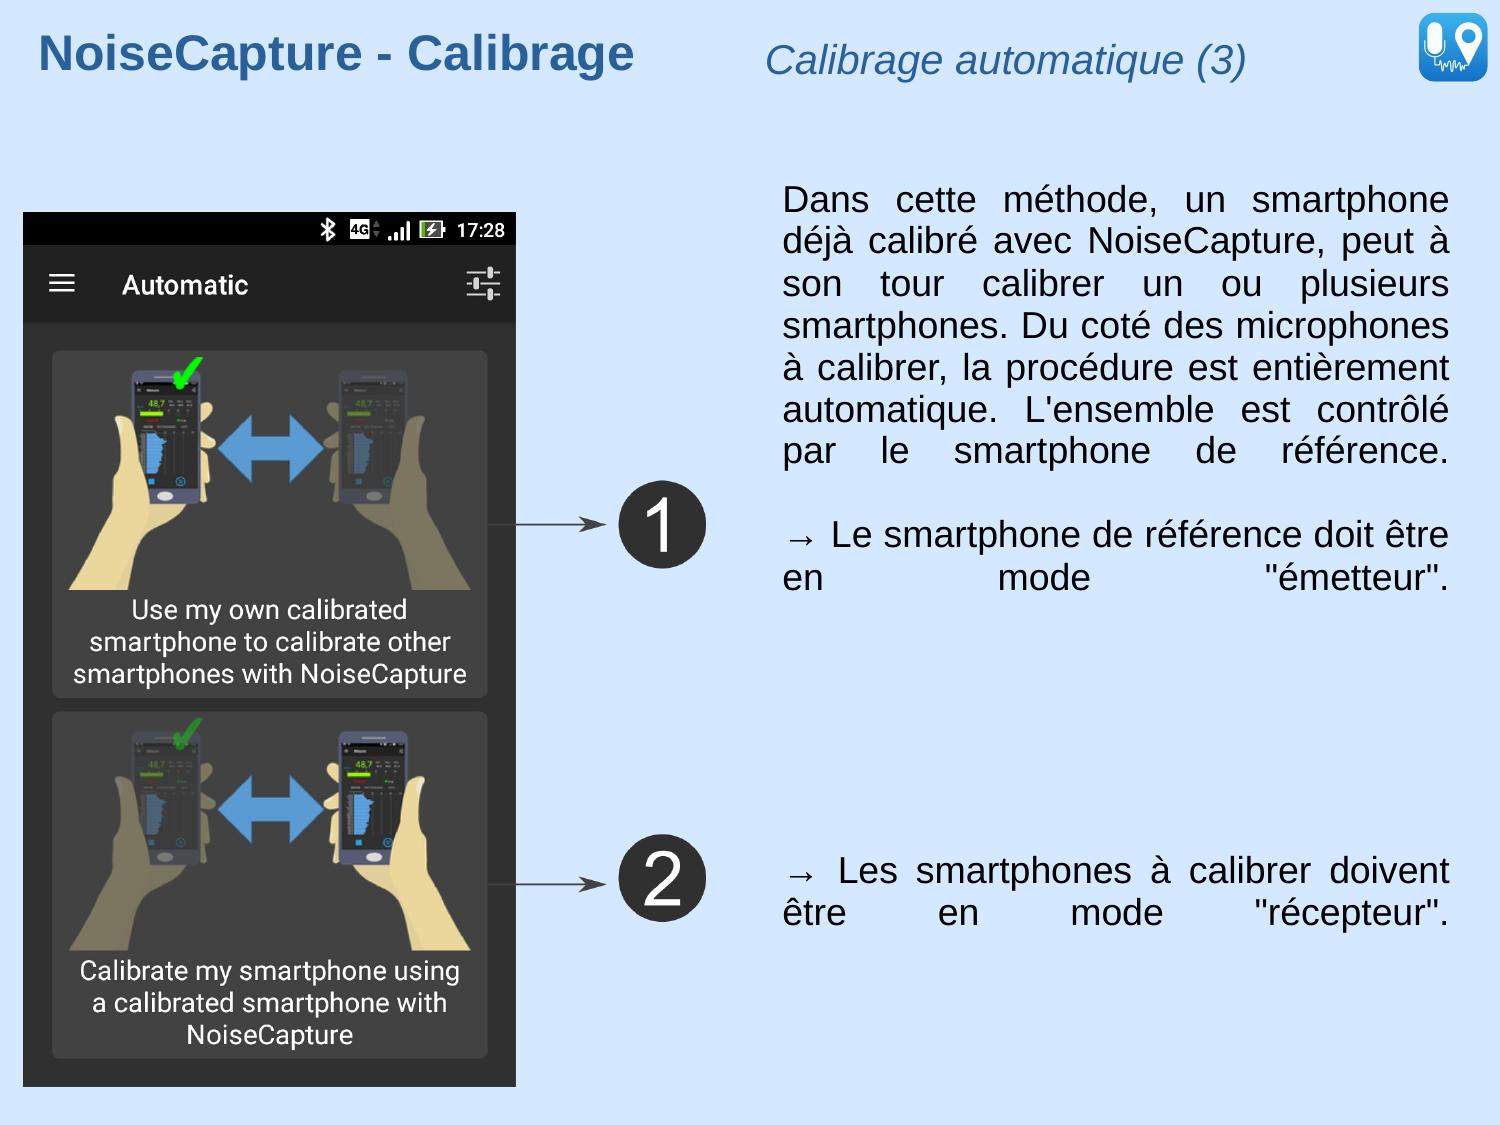

NoiseCapture - Calibrage
Calibrage automatique (3)
Dans cette méthode, un smartphone déjà calibré avec NoiseCapture, peut à son tour calibrer un ou plusieurs smartphones. Du coté des microphones à calibrer, la procédure est entièrement automatique. L'ensemble est contrôlé par le smartphone de référence.
→ Le smartphone de référence doit être en mode "émetteur".
→ Les smartphones à calibrer doivent être en mode "récepteur".